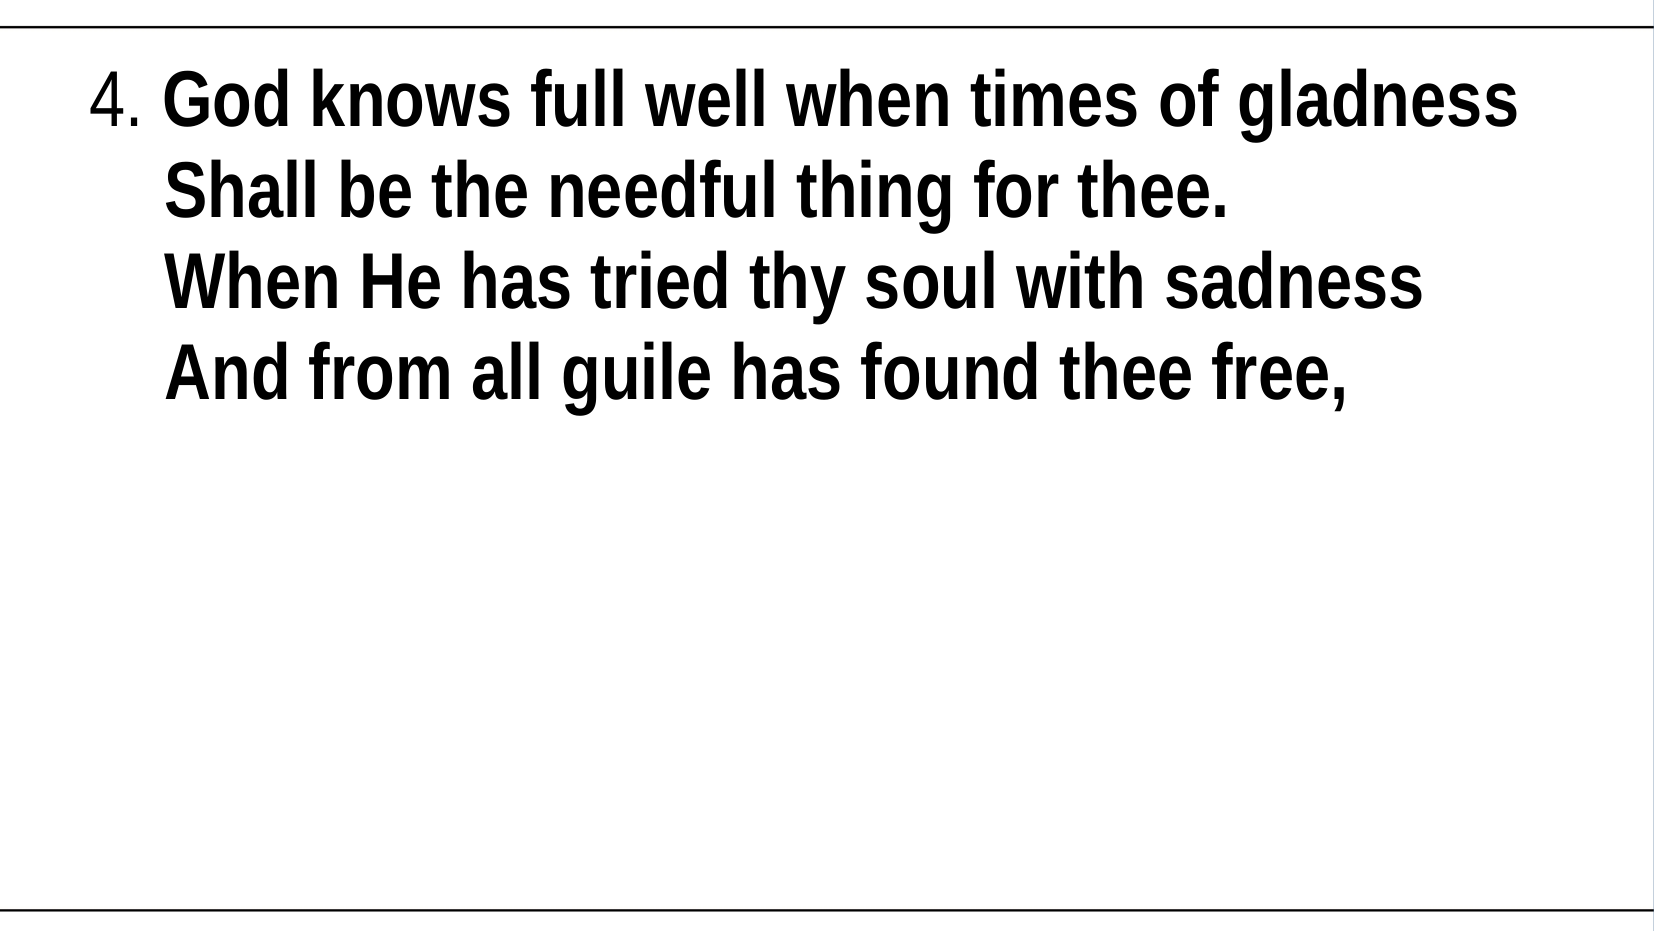

4. God knows full well when times of gladness
Shall be the needful thing for thee.
When He has tried thy soul with sadness
And from all guile has found thee free,